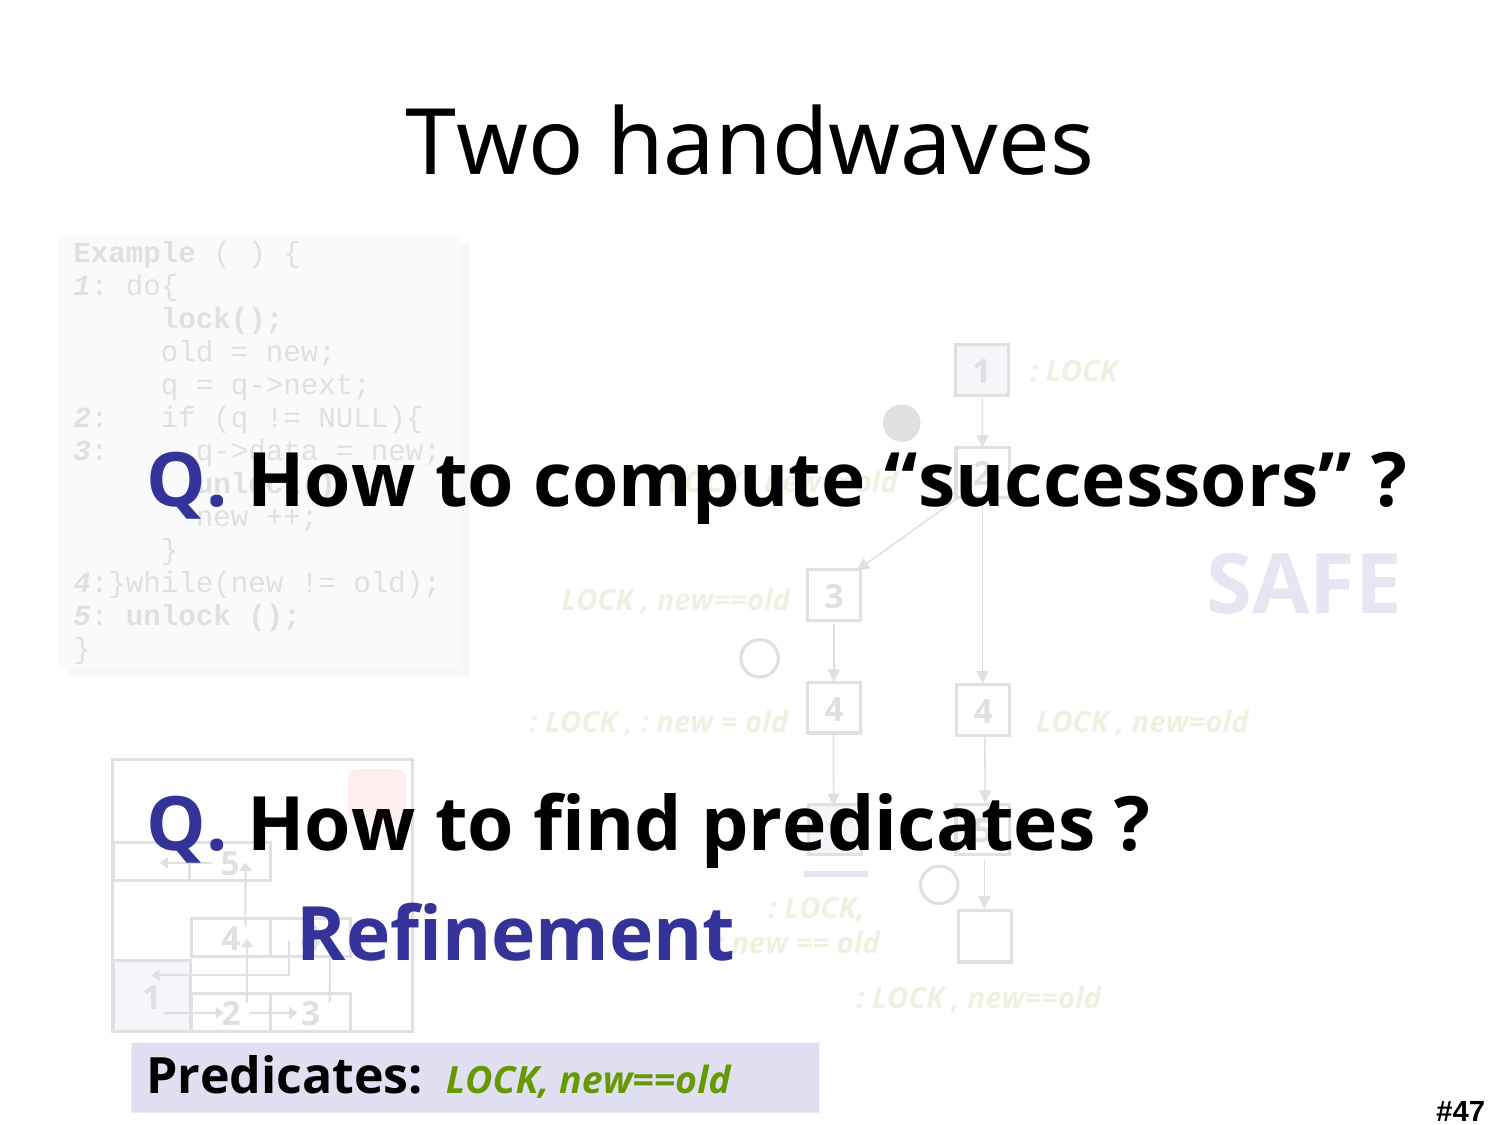

# Two handwaves
Example ( ) {
1: do{
 lock();
 old = new;
 q = q->next;
2: if (q != NULL){
3: q->data = new;
 unlock();
 new ++;
 }
4:}while(new != old);
5: unlock ();
}
1
: LOCK
Q. How to compute “successors” ?
2
LOCK , new==old
SAFE
3
LOCK , new==old
4
4
LOCK , new=old
: LOCK , : new = old
Q. How to find predicates ?
1
5
5
Refinement
: LOCK,
: new == old
4
4
4
1
: LOCK , new==old
2
3
Predicates: LOCK, new==old
47